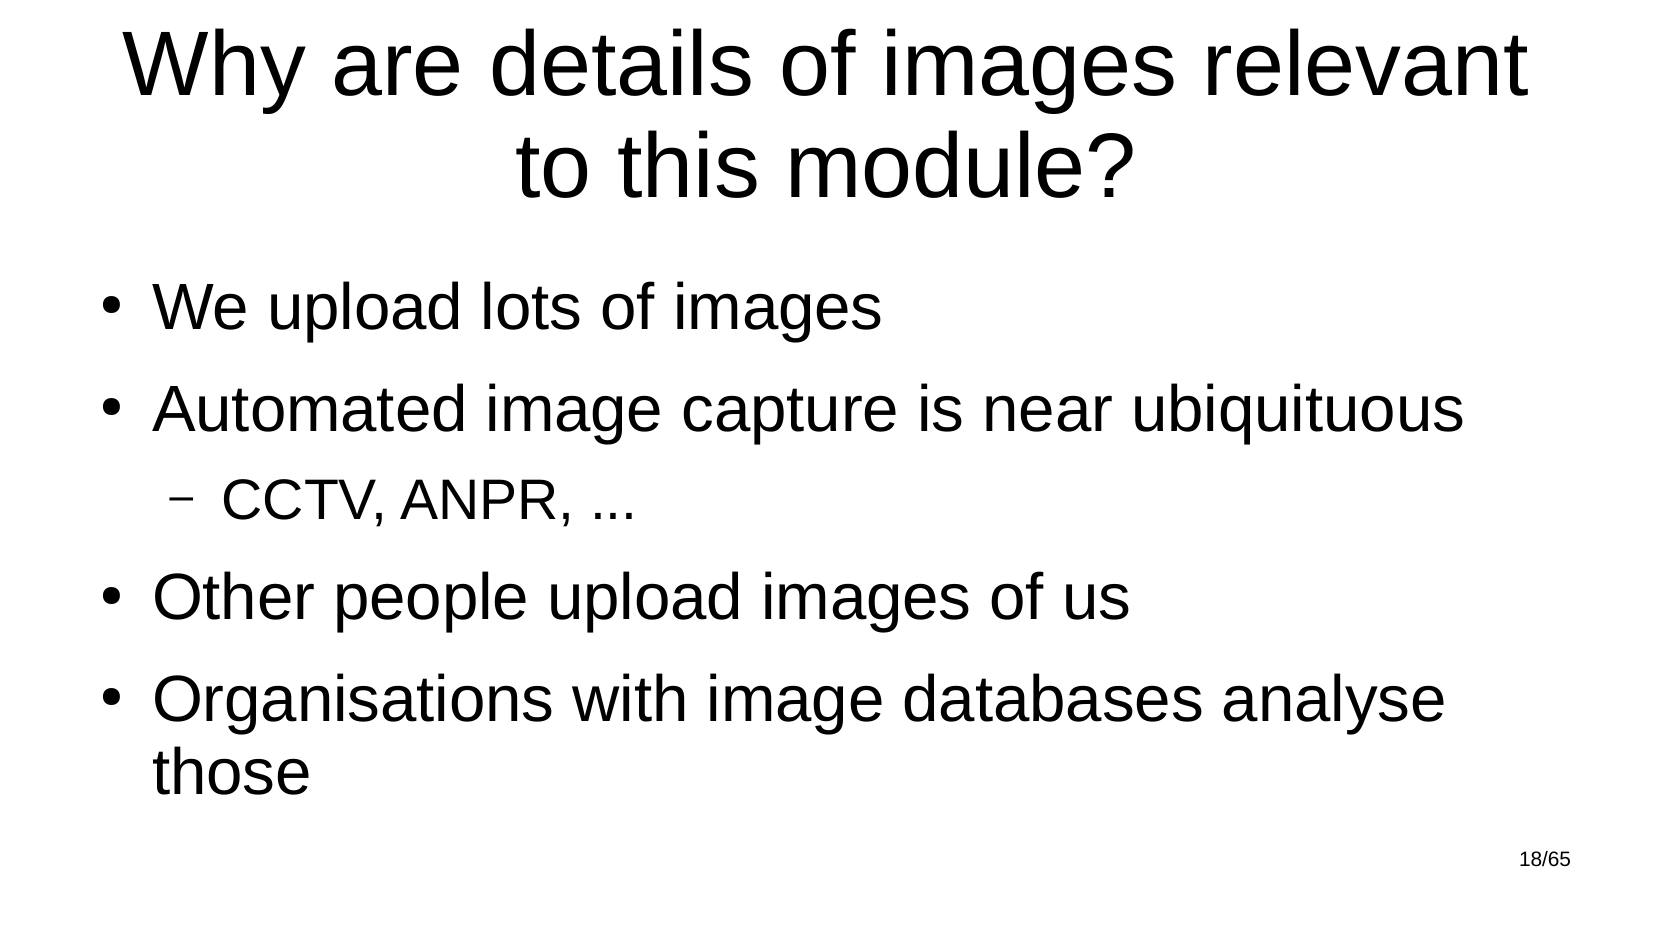

# Why are details of images relevant to this module?
We upload lots of images
Automated image capture is near ubiquituous
CCTV, ANPR, ...
Other people upload images of us
Organisations with image databases analyse those
18